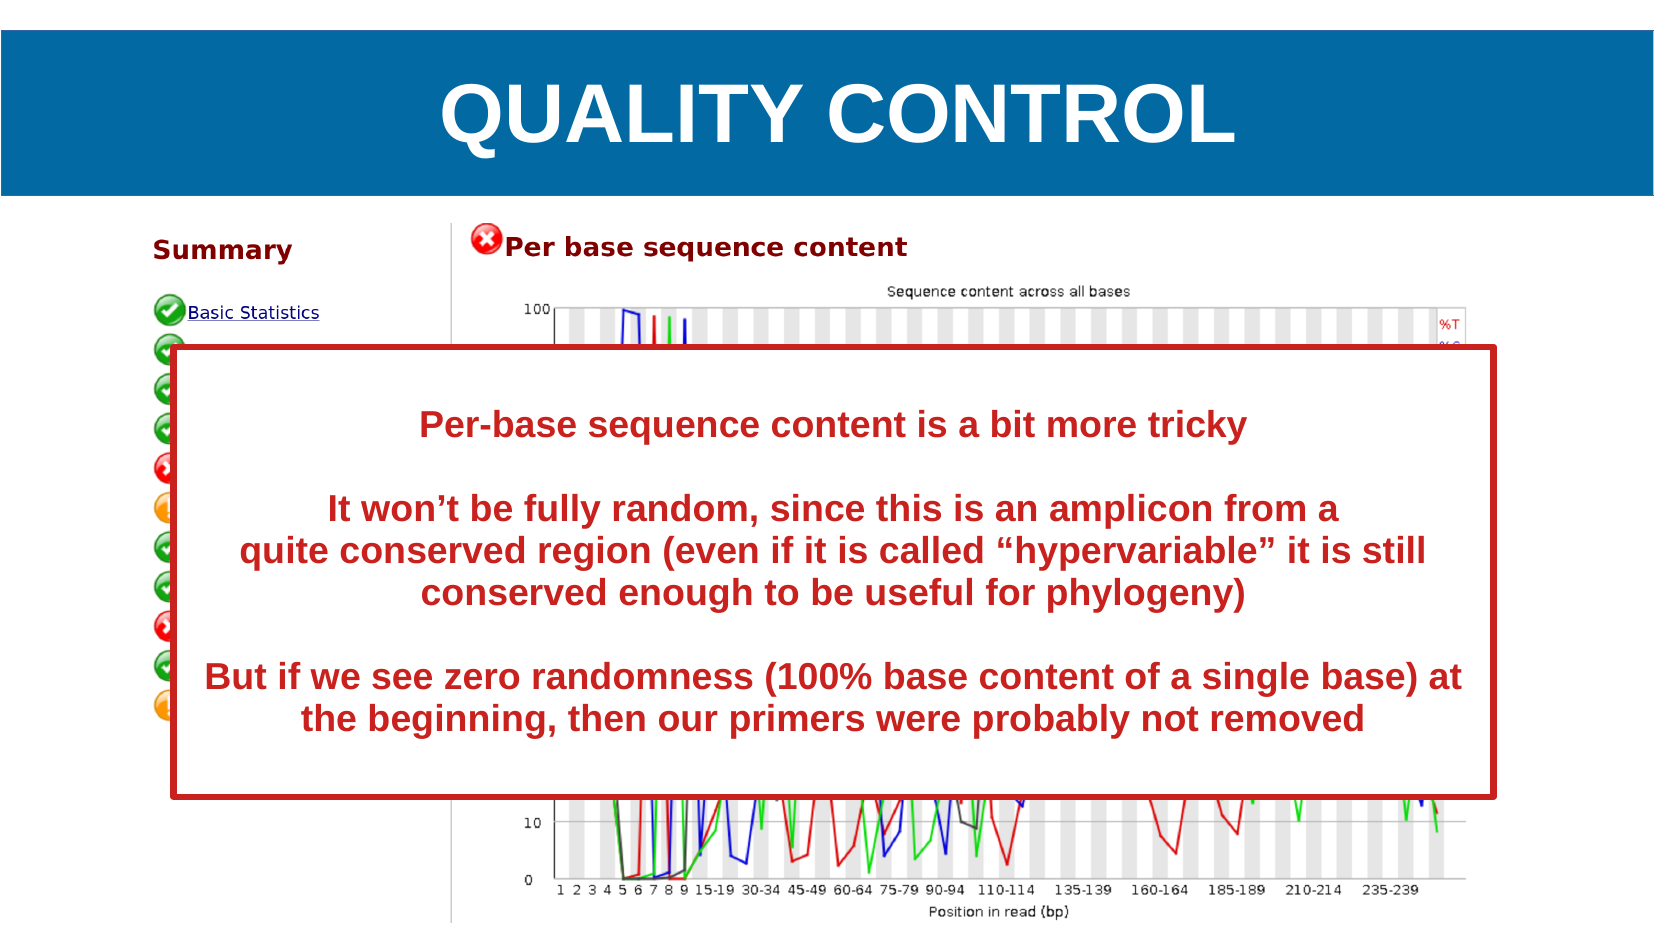

QUALITY CONTROL
Per-base sequence content is a bit more tricky
It won’t be fully random, since this is an amplicon from a
quite conserved region (even if it is called “hypervariable” it is still
conserved enough to be useful for phylogeny)
But if we see zero randomness (100% base content of a single base) at
the beginning, then our primers were probably not removed